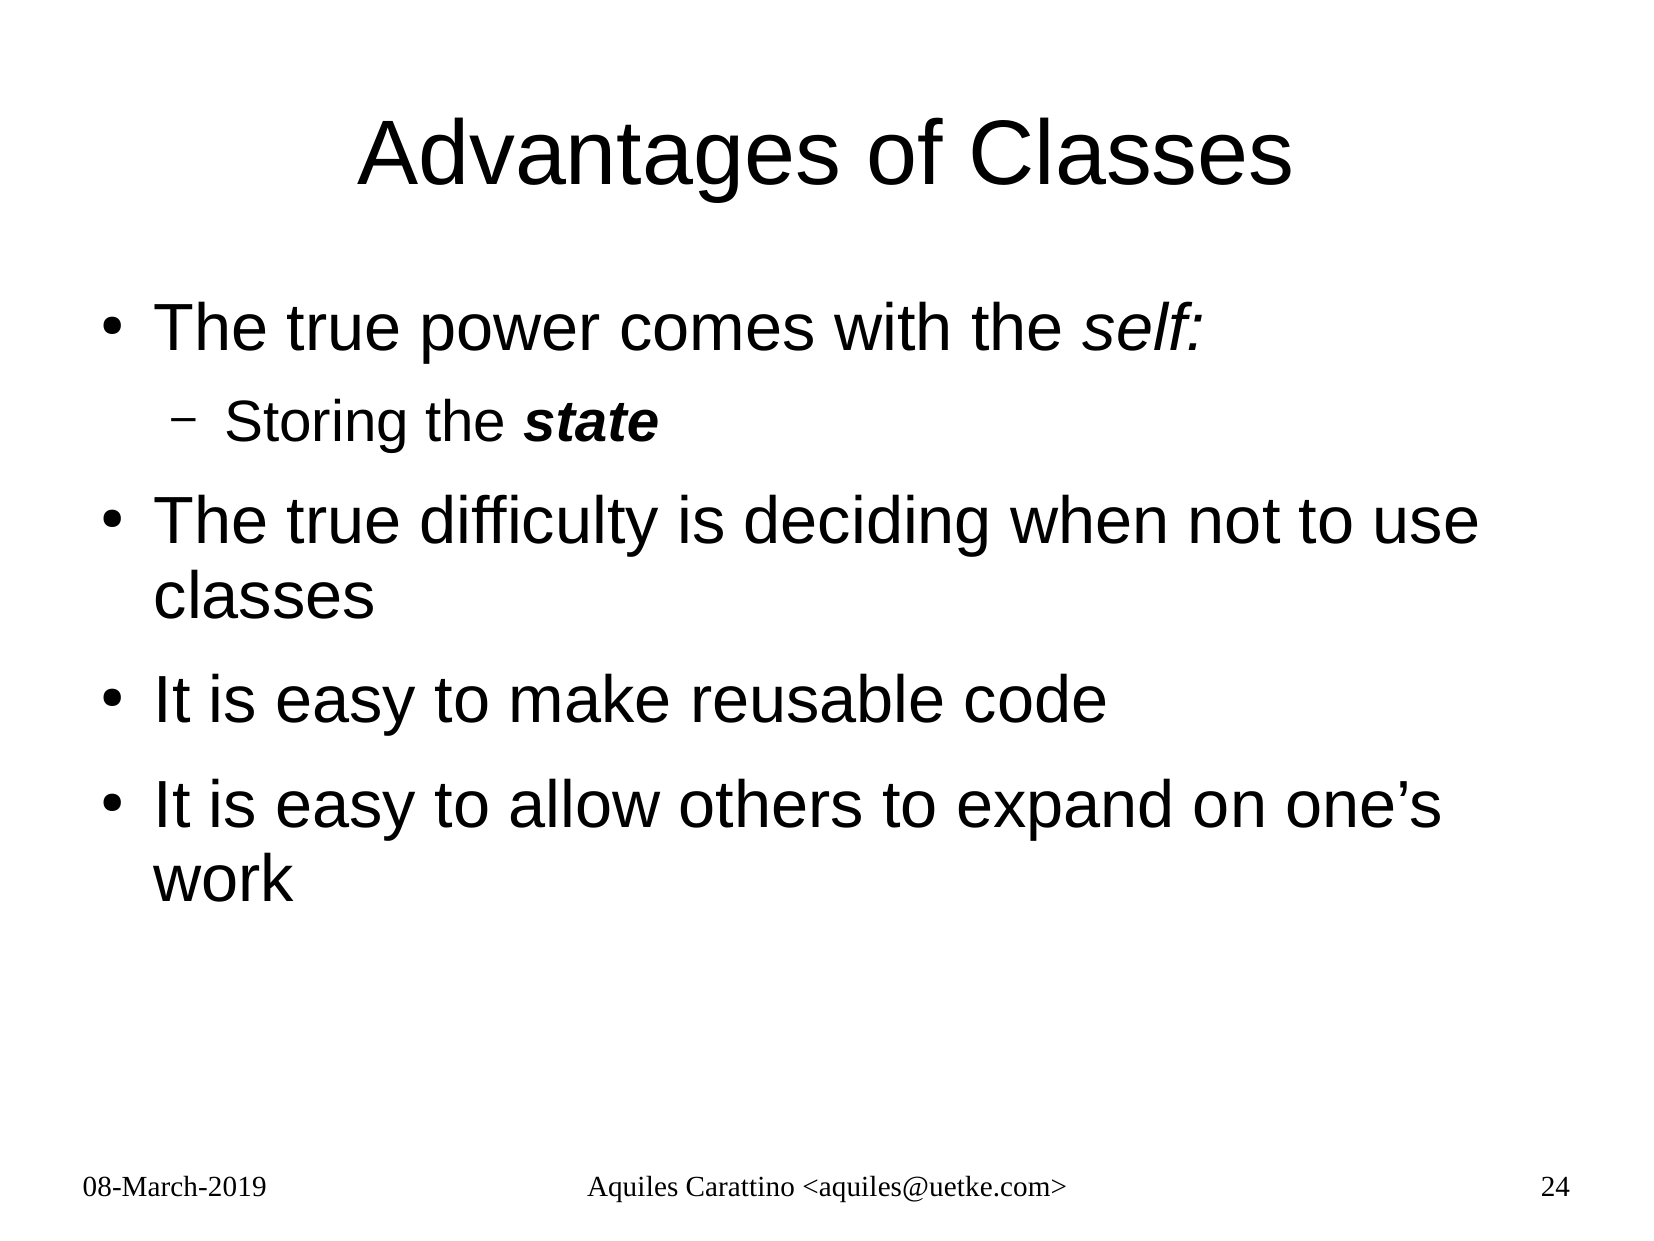

# Advantages of Classes
The true power comes with the self:
Storing the state
The true difficulty is deciding when not to use classes
It is easy to make reusable code
It is easy to allow others to expand on one’s work
08-March-2019
Aquiles Carattino <aquiles@uetke.com>
24